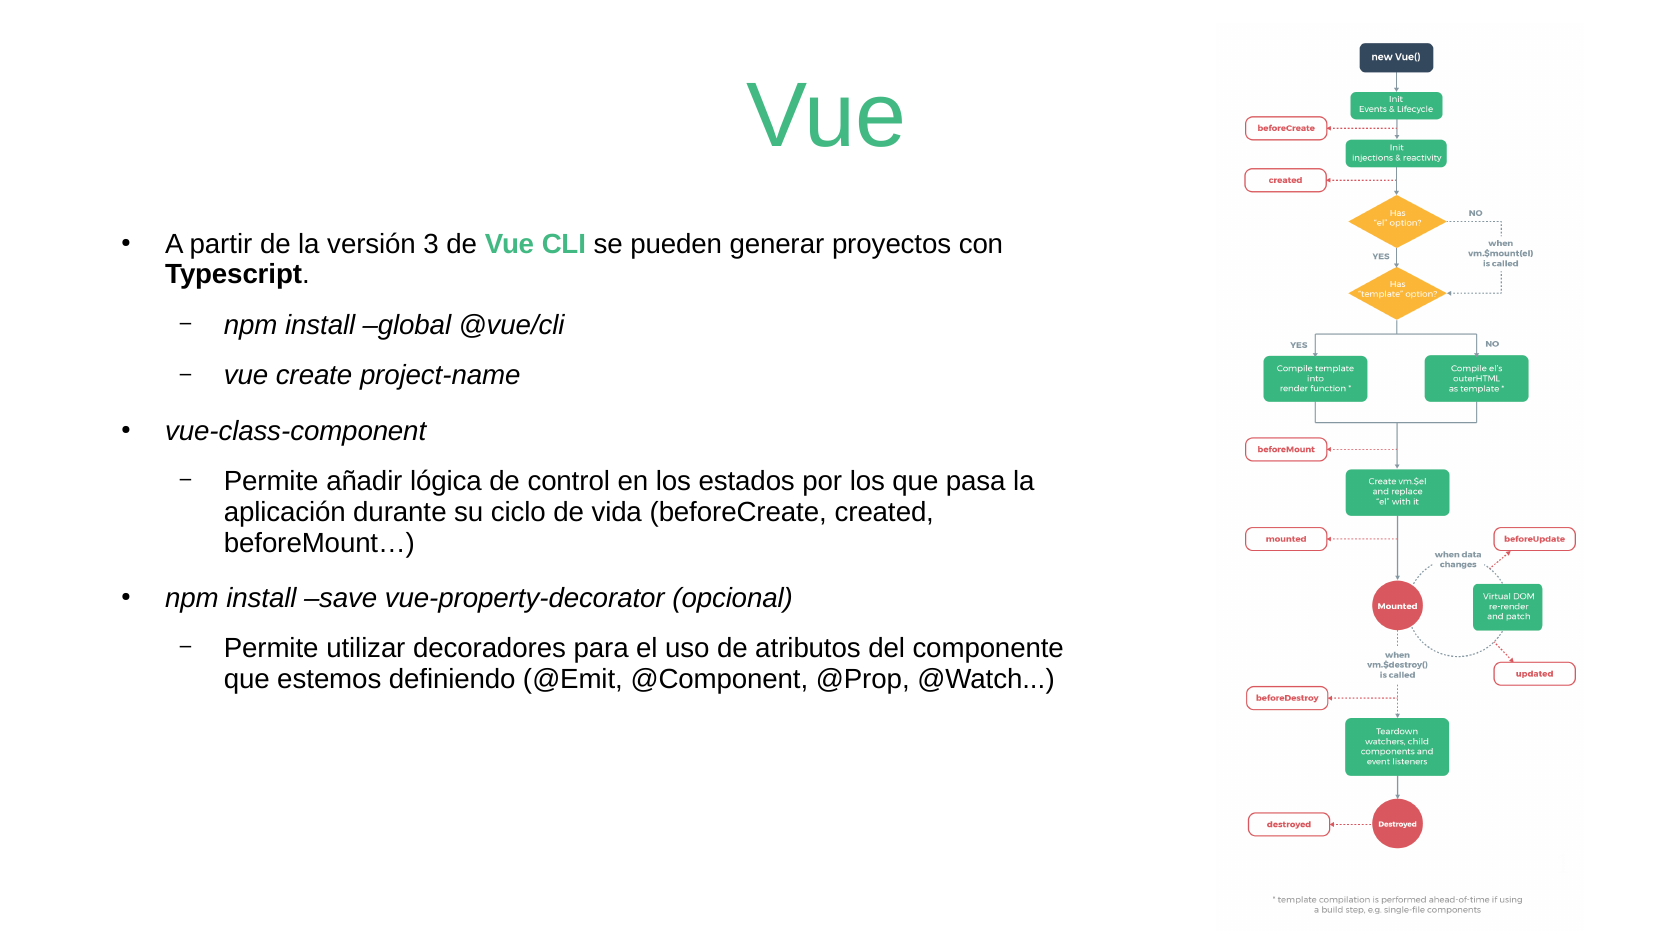

# Vue
A partir de la versión 3 de Vue CLI se pueden generar proyectos con Typescript.
npm install –global @vue/cli
vue create project-name
vue-class-component
Permite añadir lógica de control en los estados por los que pasa la aplicación durante su ciclo de vida (beforeCreate, created, beforeMount…)
npm install –save vue-property-decorator (opcional)
Permite utilizar decoradores para el uso de atributos del componente que estemos definiendo (@Emit, @Component, @Prop, @Watch...)
1